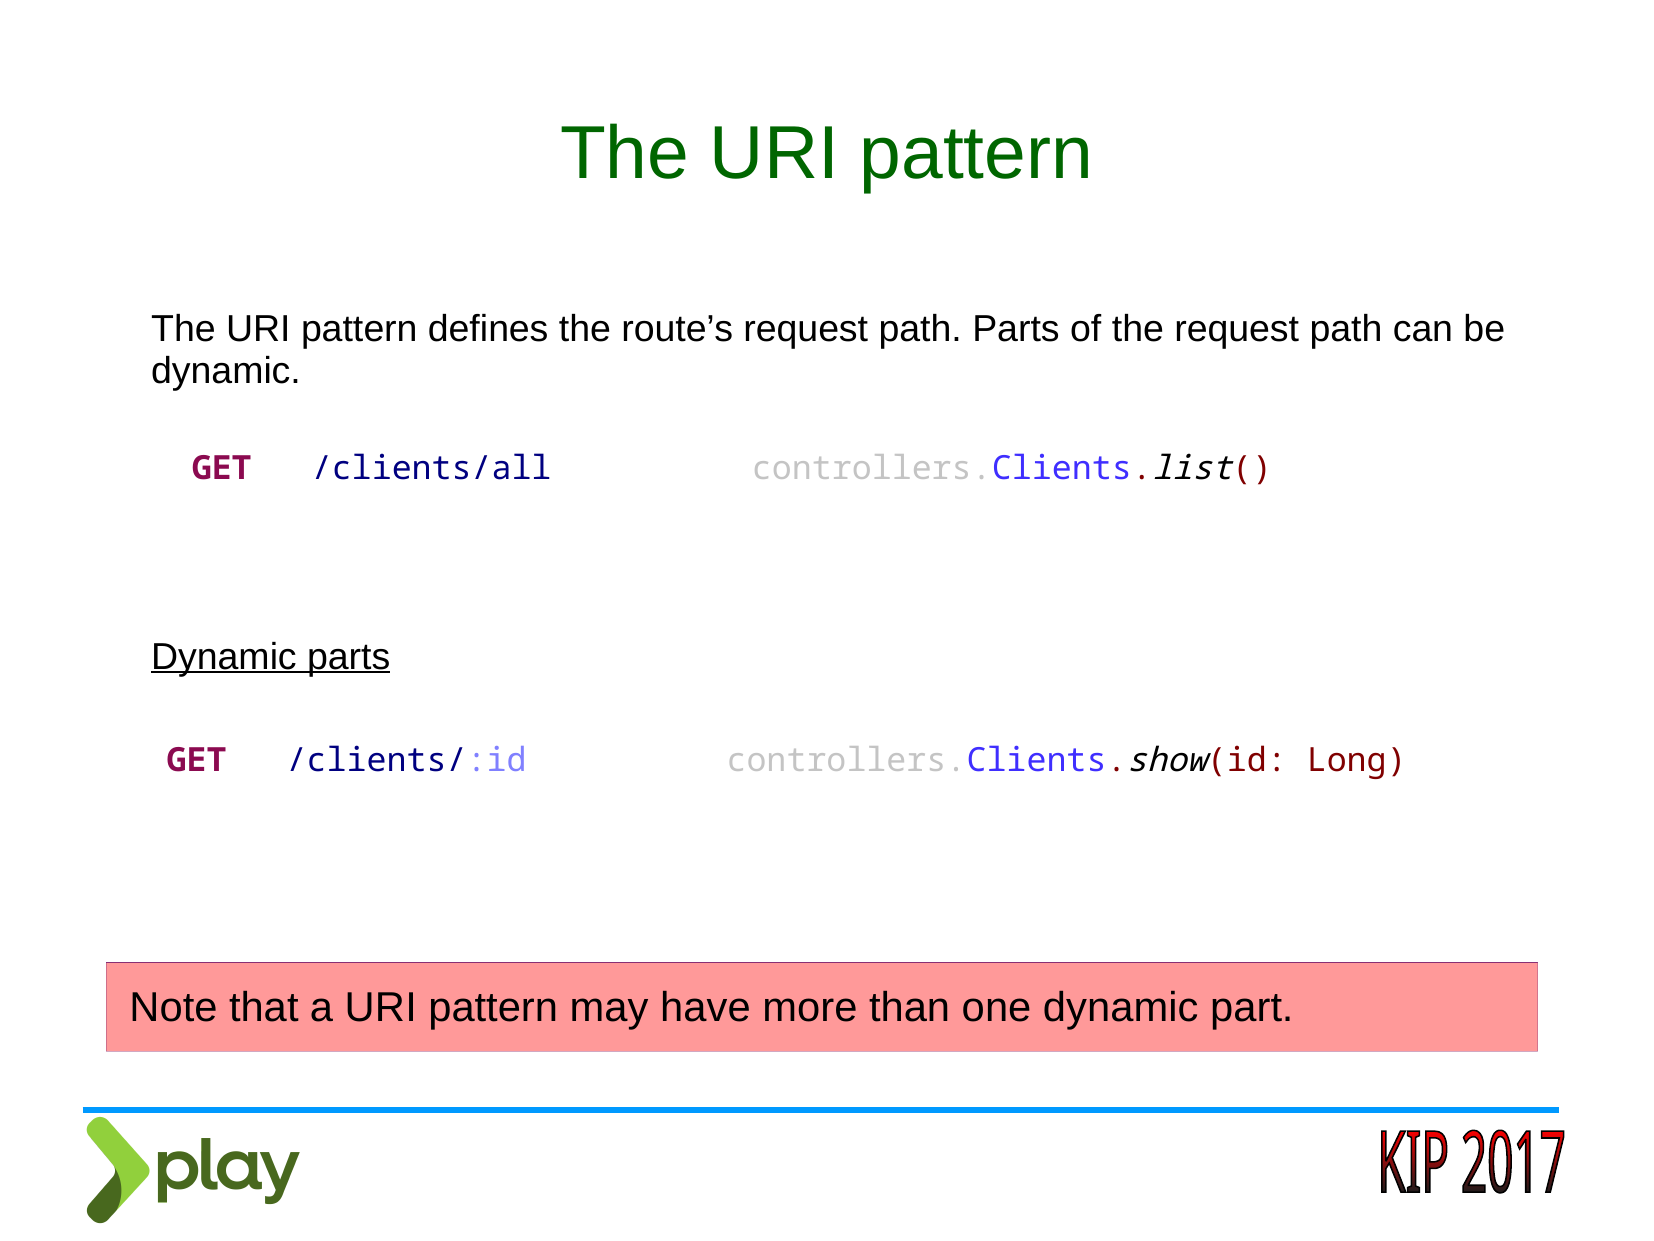

# The URI pattern
The URI pattern defines the route’s request path. Parts of the request path can be dynamic.
Dynamic parts
GET /clients/all controllers.Clients.list()
GET /clients/:id controllers.Clients.show(id: Long)
 Note that a URI pattern may have more than one dynamic part.